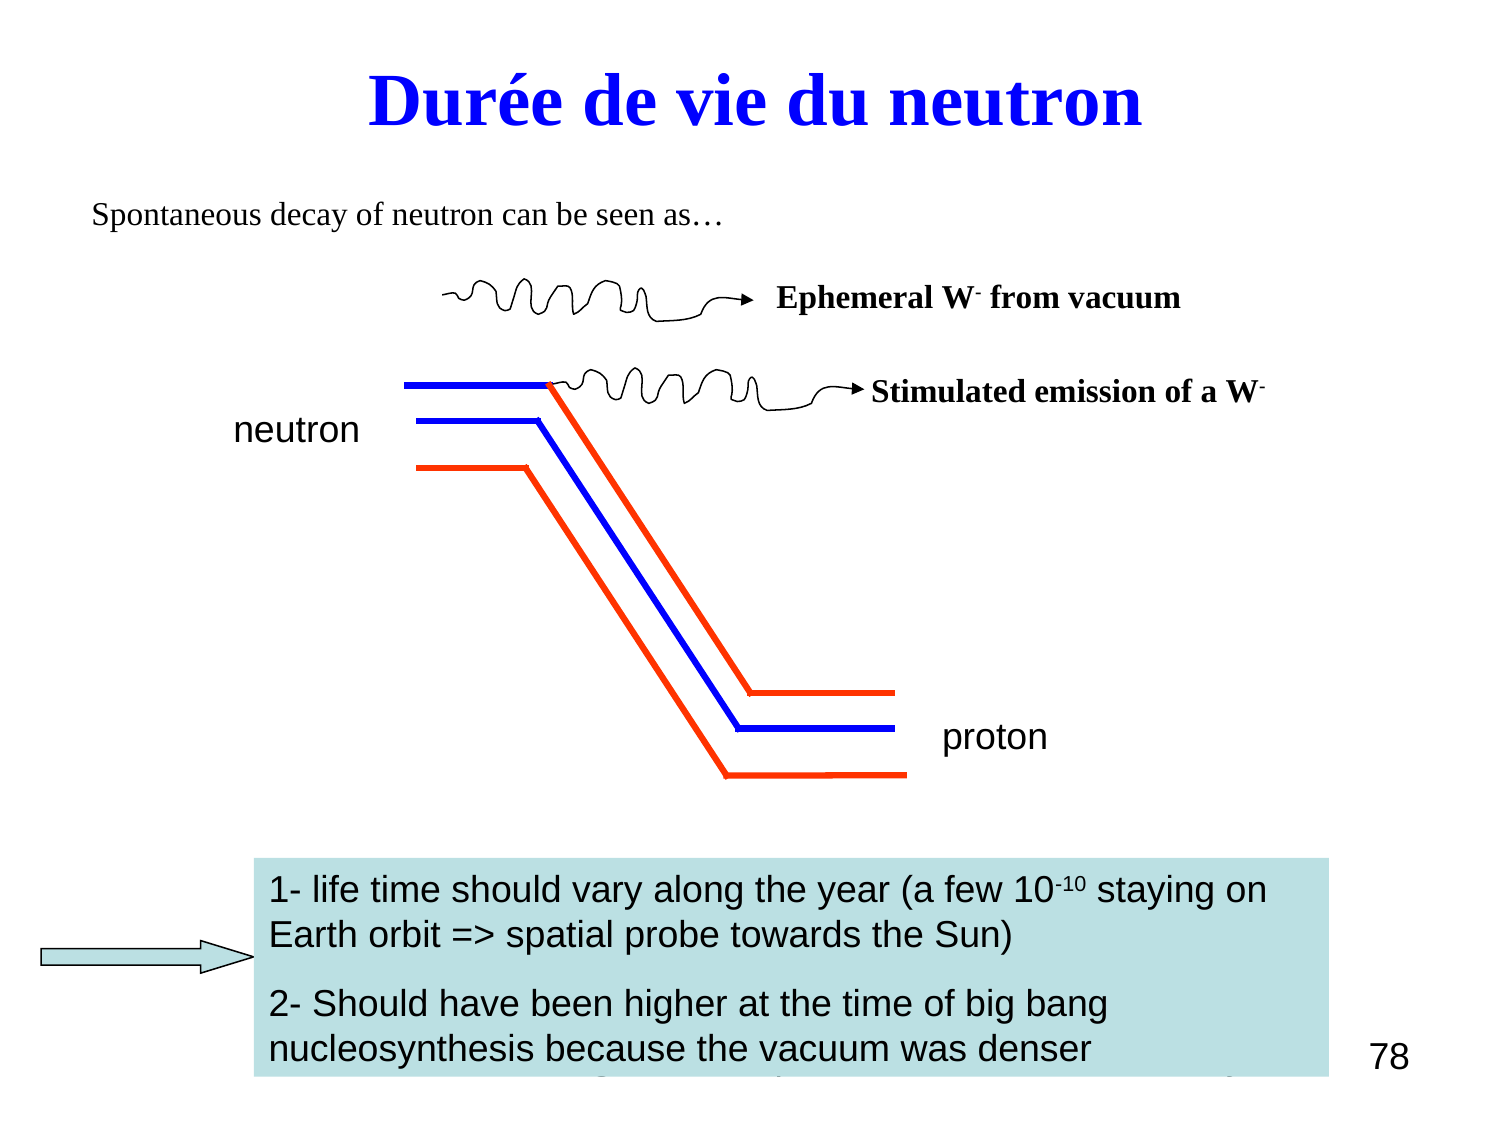

Durée de vie du neutron
Spontaneous decay of neutron can be seen as…
Ephemeral W- from vacuum
Stimulated emission of a W-
neutron
proton
1- life time should vary along the year (a few 10-10 staying on Earth orbit => spatial probe towards the Sun)
2- Should have been higher at the time of big bang nucleosynthesis because the vacuum was denser
C. Hugon, backups from X. Sarazin seminary
78